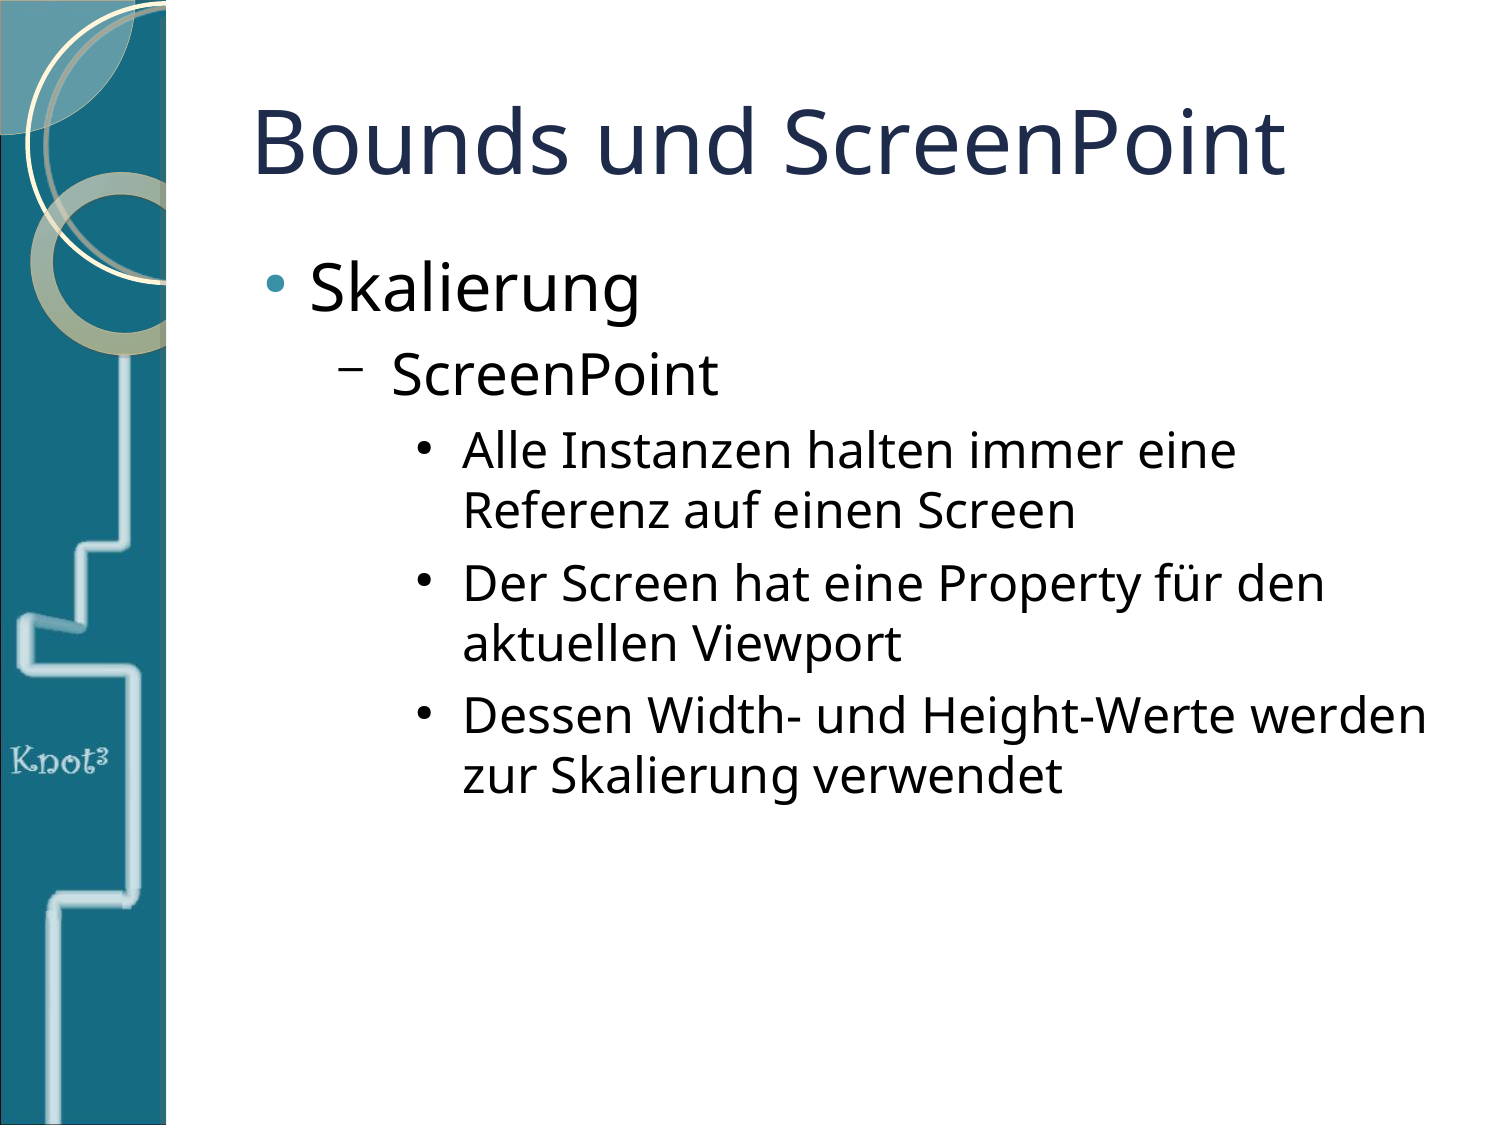

# Bounds und ScreenPoint
Skalierung
ScreenPoint
Alle Instanzen halten immer eine Referenz auf einen Screen
Der Screen hat eine Property für den aktuellen Viewport
Dessen Width- und Height-Werte werden zur Skalierung verwendet